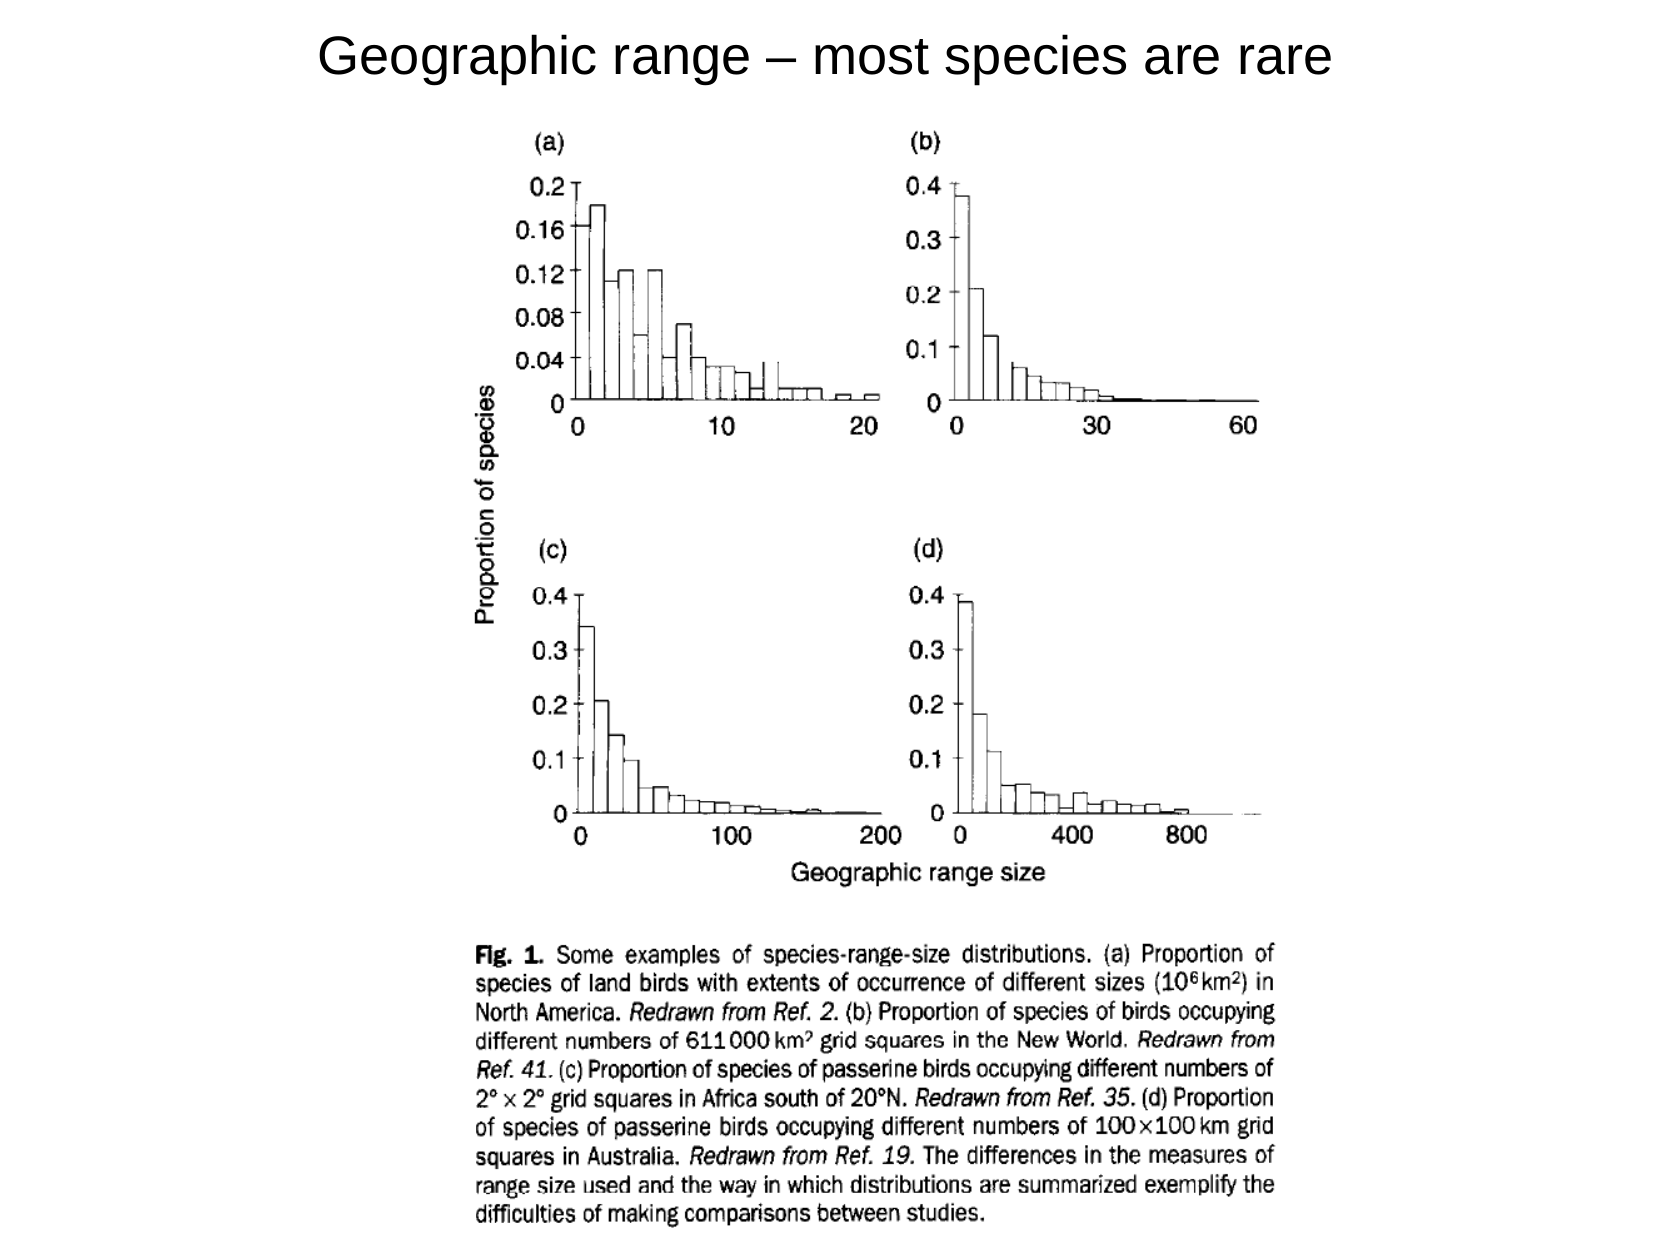

Geographic range – most species are rare